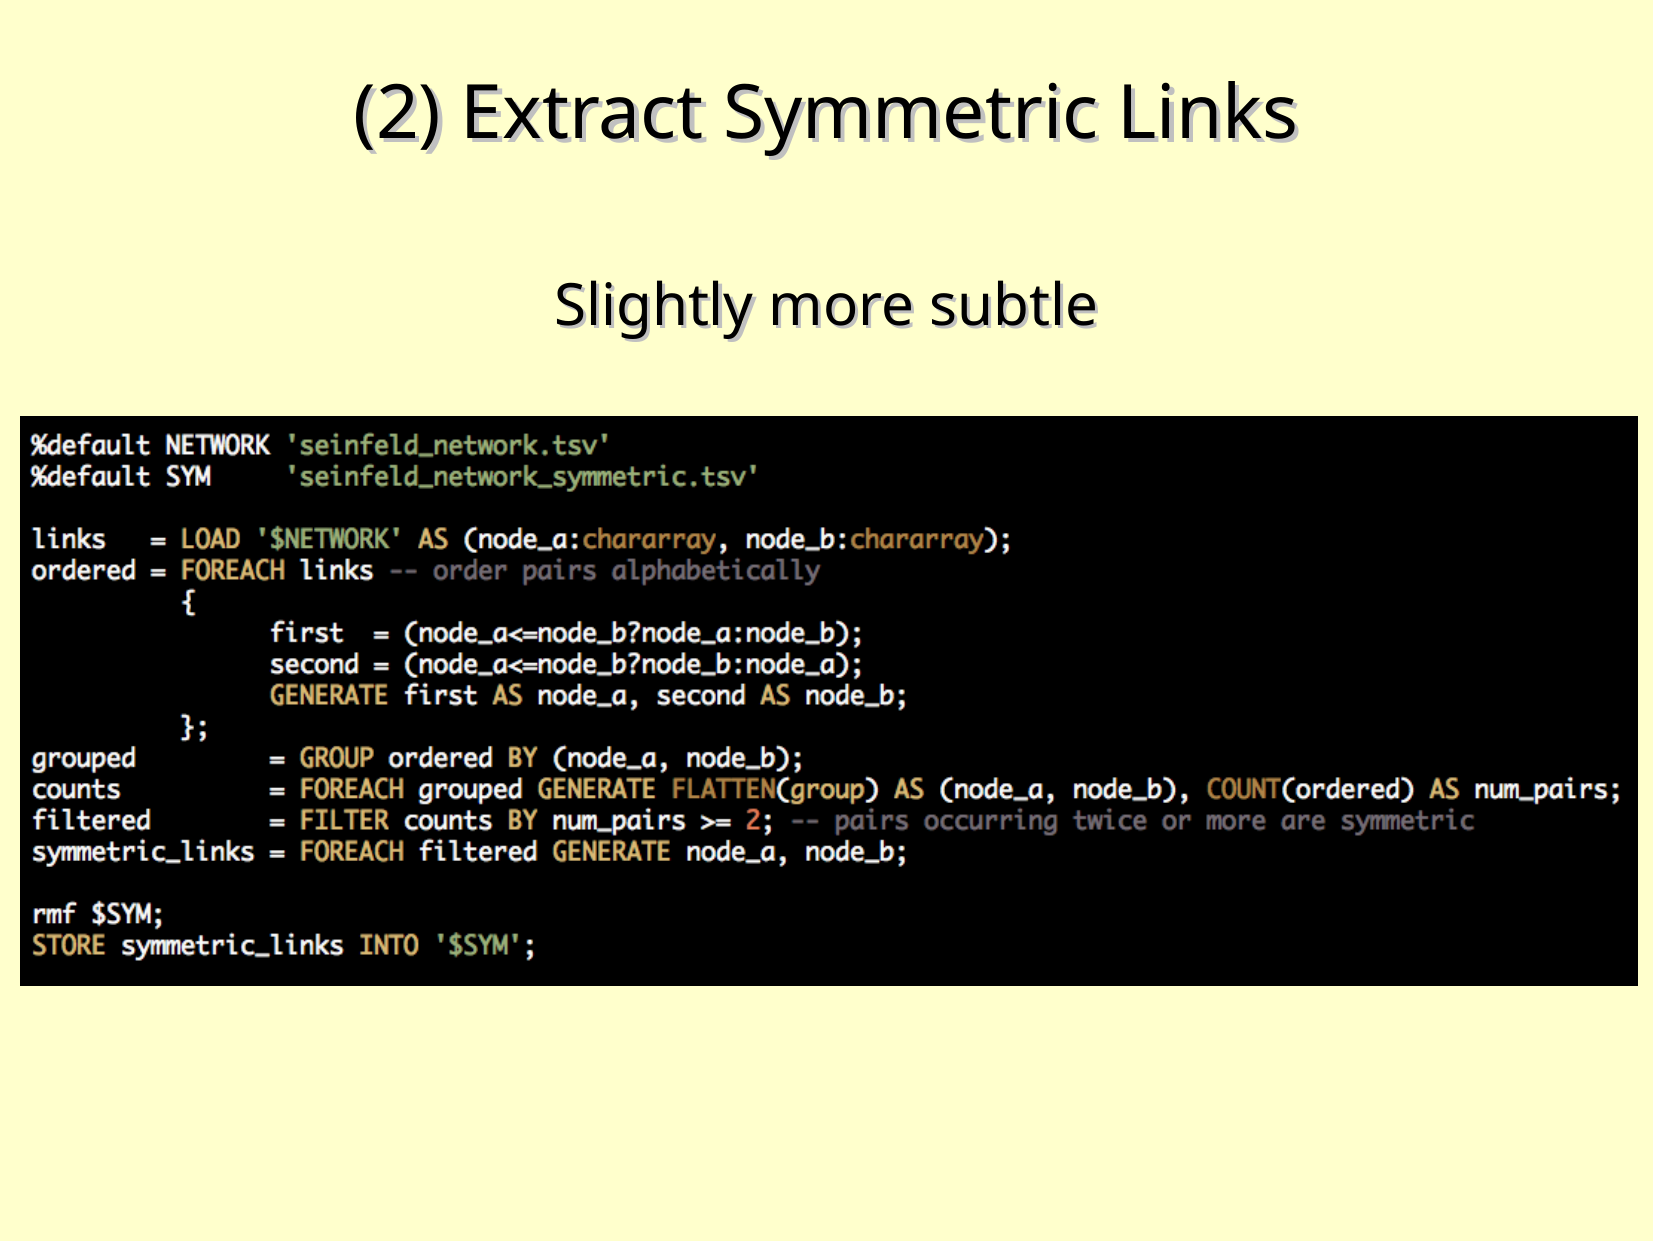

# (2) Extract Symmetric Links Slightly more subtle